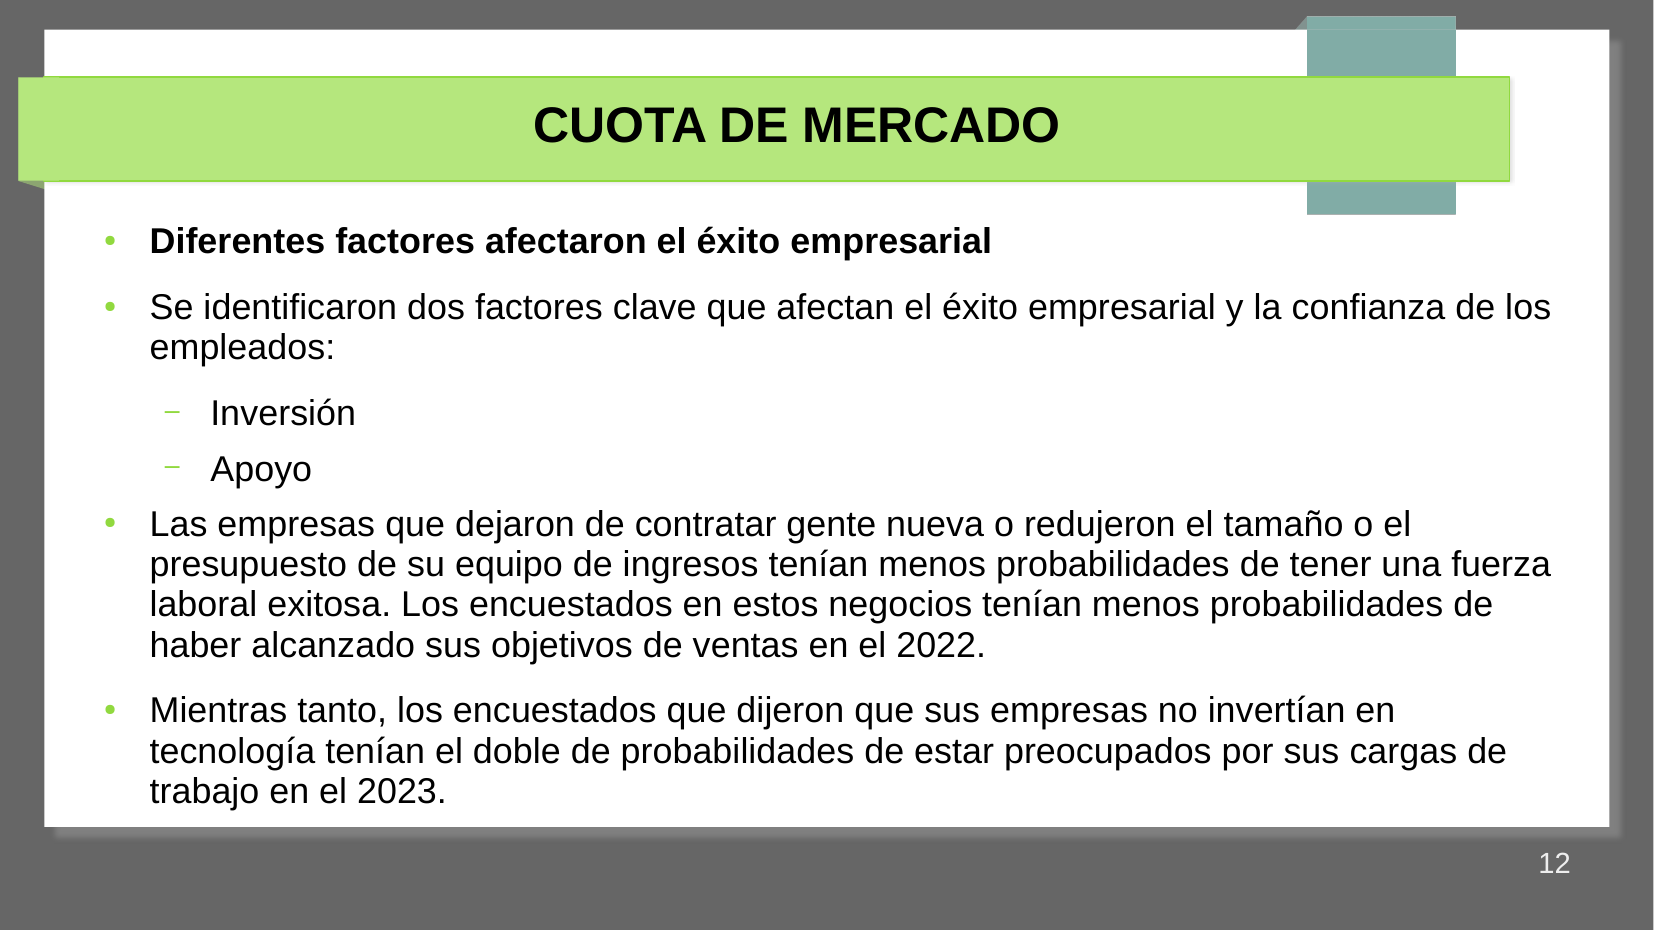

# CUOTA DE MERCADO
Diferentes factores afectaron el éxito empresarial
Se identificaron dos factores clave que afectan el éxito empresarial y la confianza de los empleados:
Inversión
Apoyo
Las empresas que dejaron de contratar gente nueva o redujeron el tamaño o el presupuesto de su equipo de ingresos tenían menos probabilidades de tener una fuerza laboral exitosa. Los encuestados en estos negocios tenían menos probabilidades de haber alcanzado sus objetivos de ventas en el 2022.
Mientras tanto, los encuestados que dijeron que sus empresas no invertían en tecnología tenían el doble de probabilidades de estar preocupados por sus cargas de trabajo en el 2023.
12